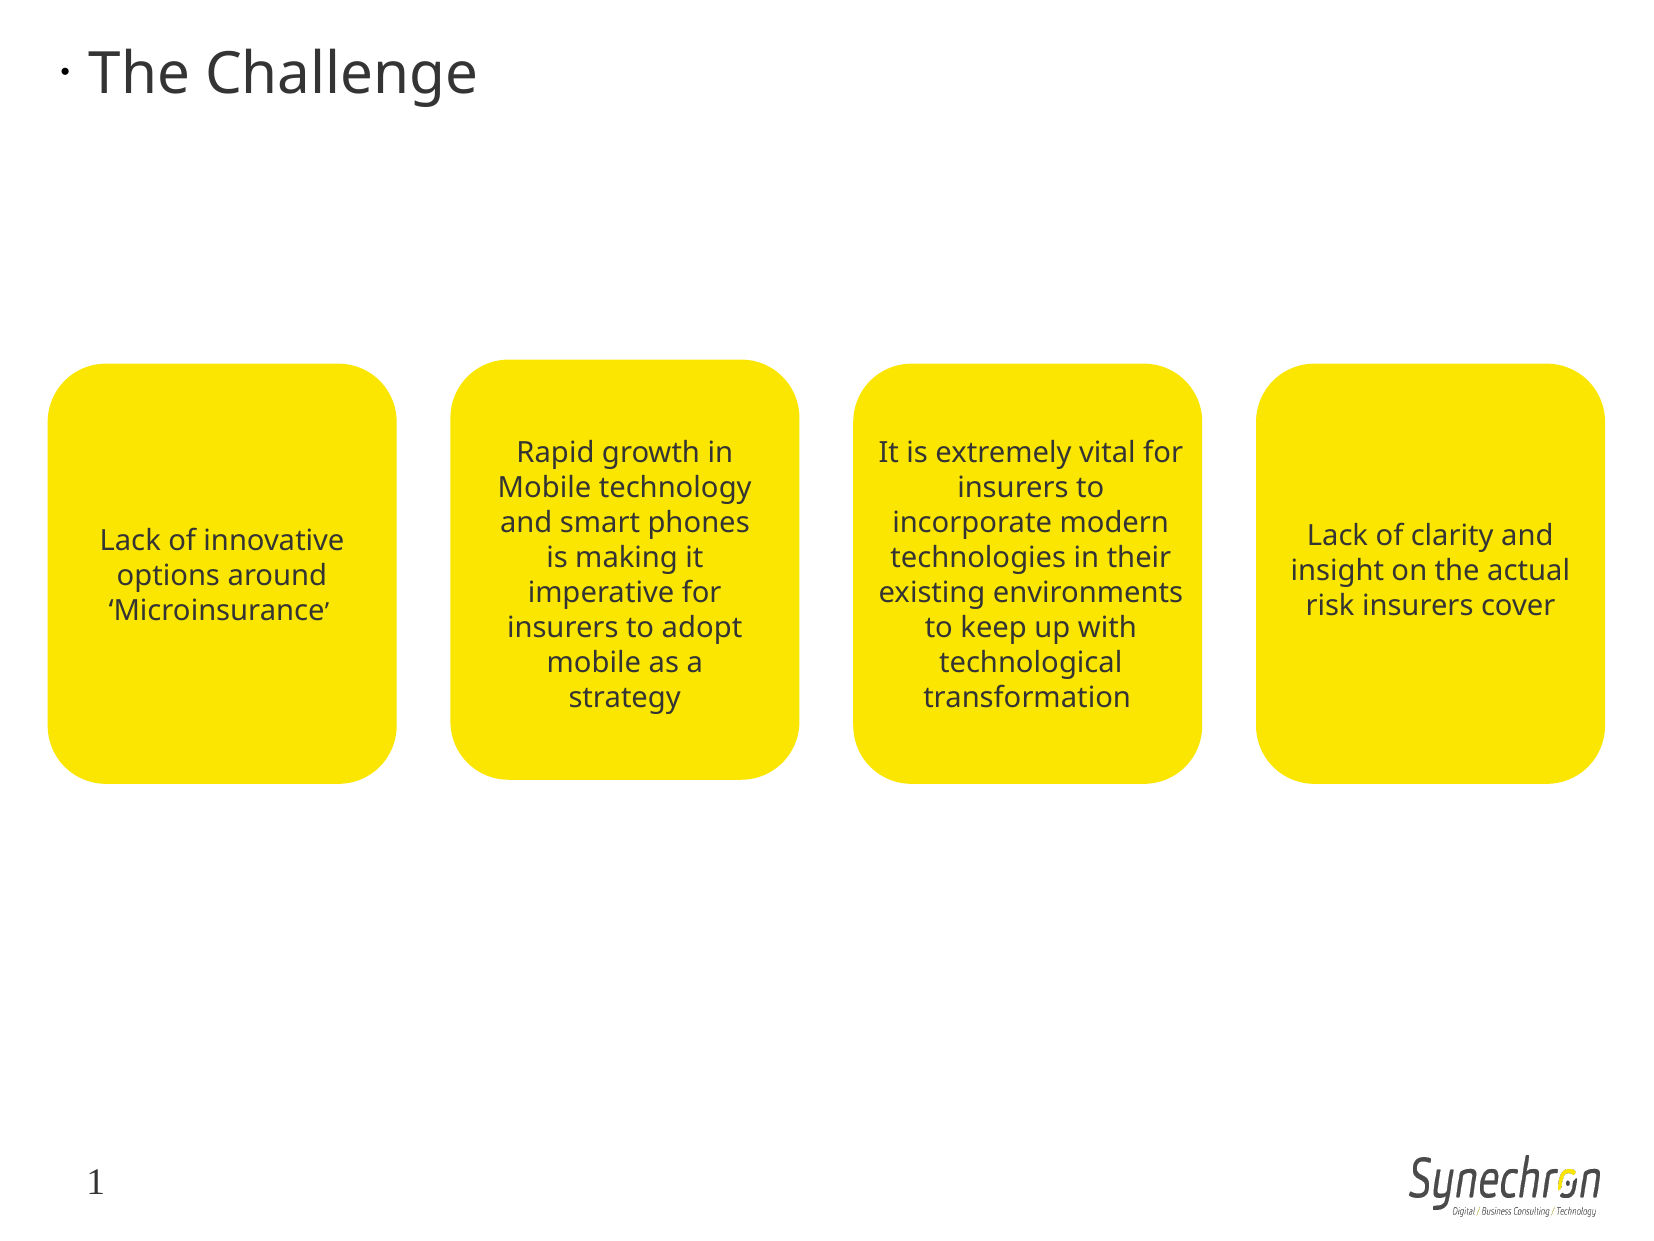

# The Challenge
Rapid growth in Mobile technology and smart phones is making it imperative for insurers to adopt mobile as a strategy
It is extremely vital for insurers to incorporate modern technologies in their existing environments to keep up with technological transformation
Lack of clarity and insight on the actual risk insurers cover
Lack of innovative options around ‘Microinsurance’